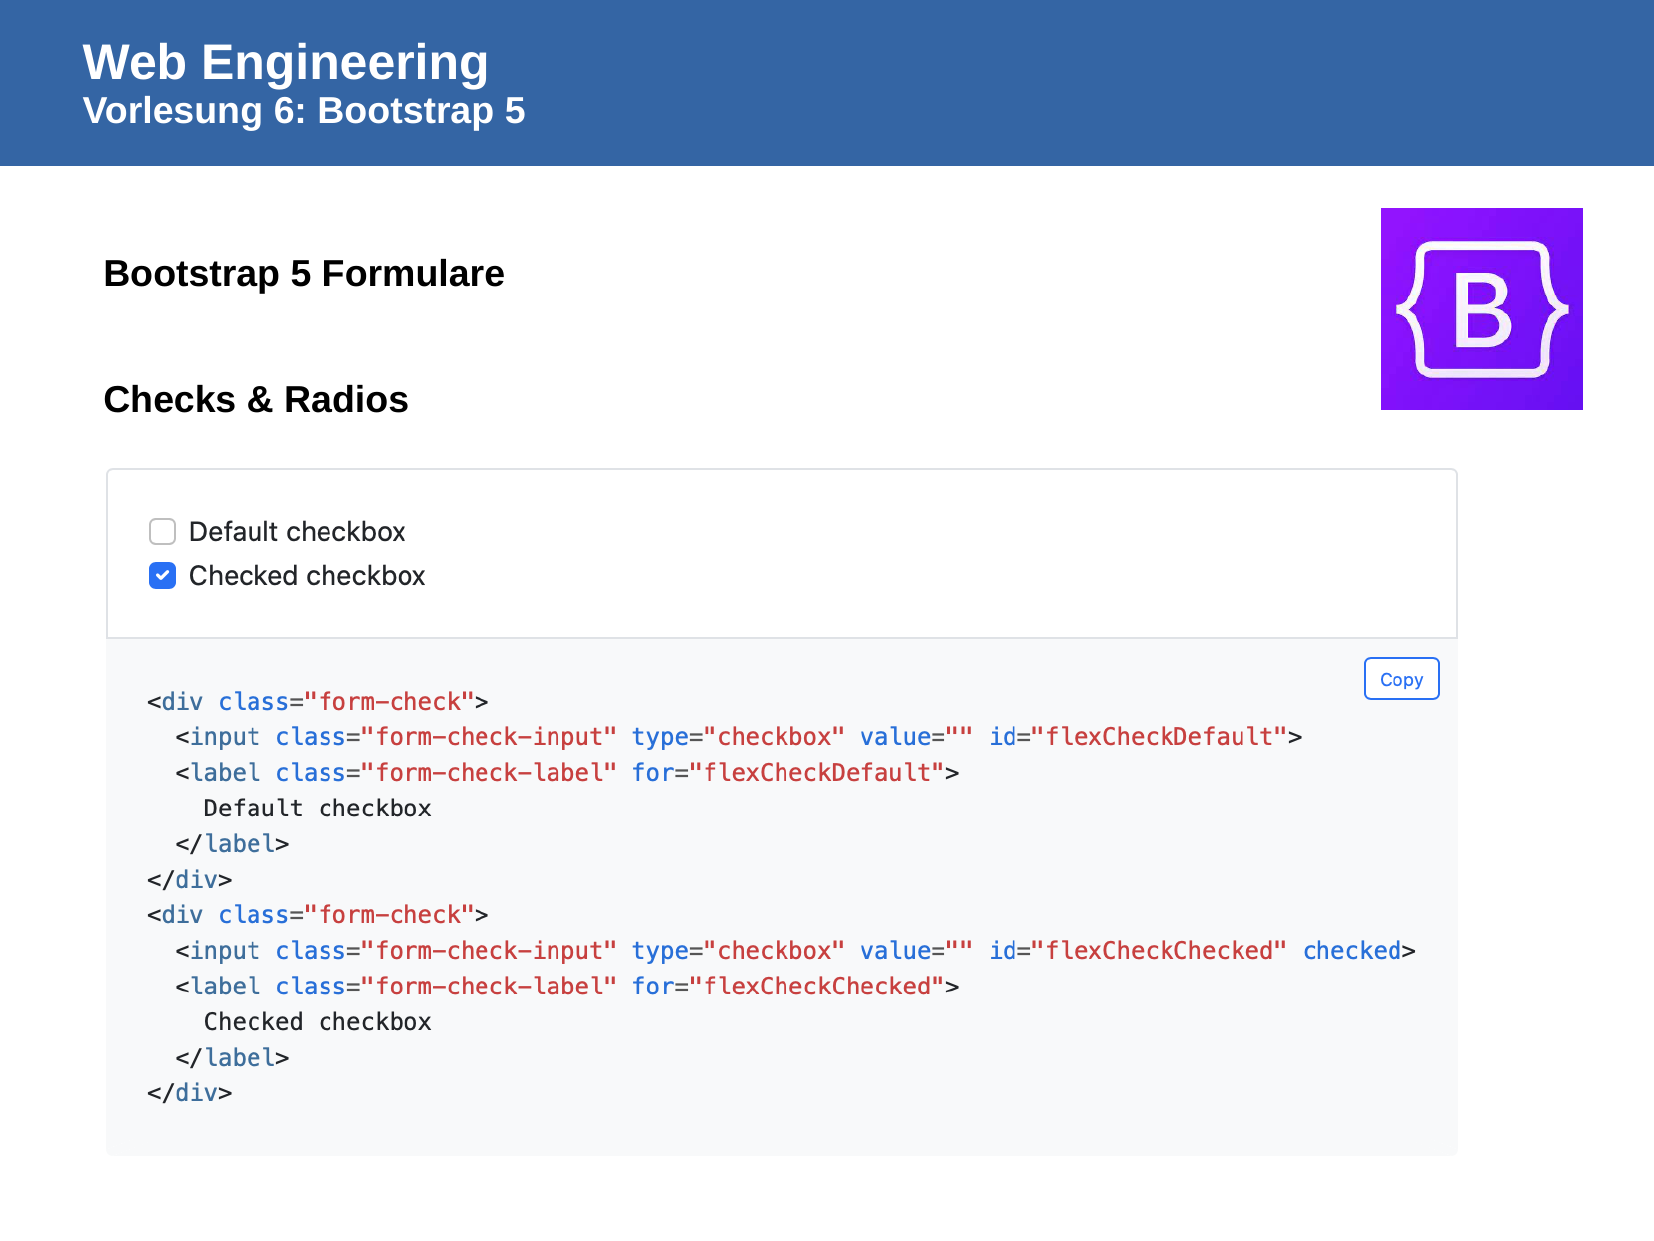

# Web Engineering Vorlesung 6: Bootstrap 5
Bootstrap 5 Formulare
Checks & Radios